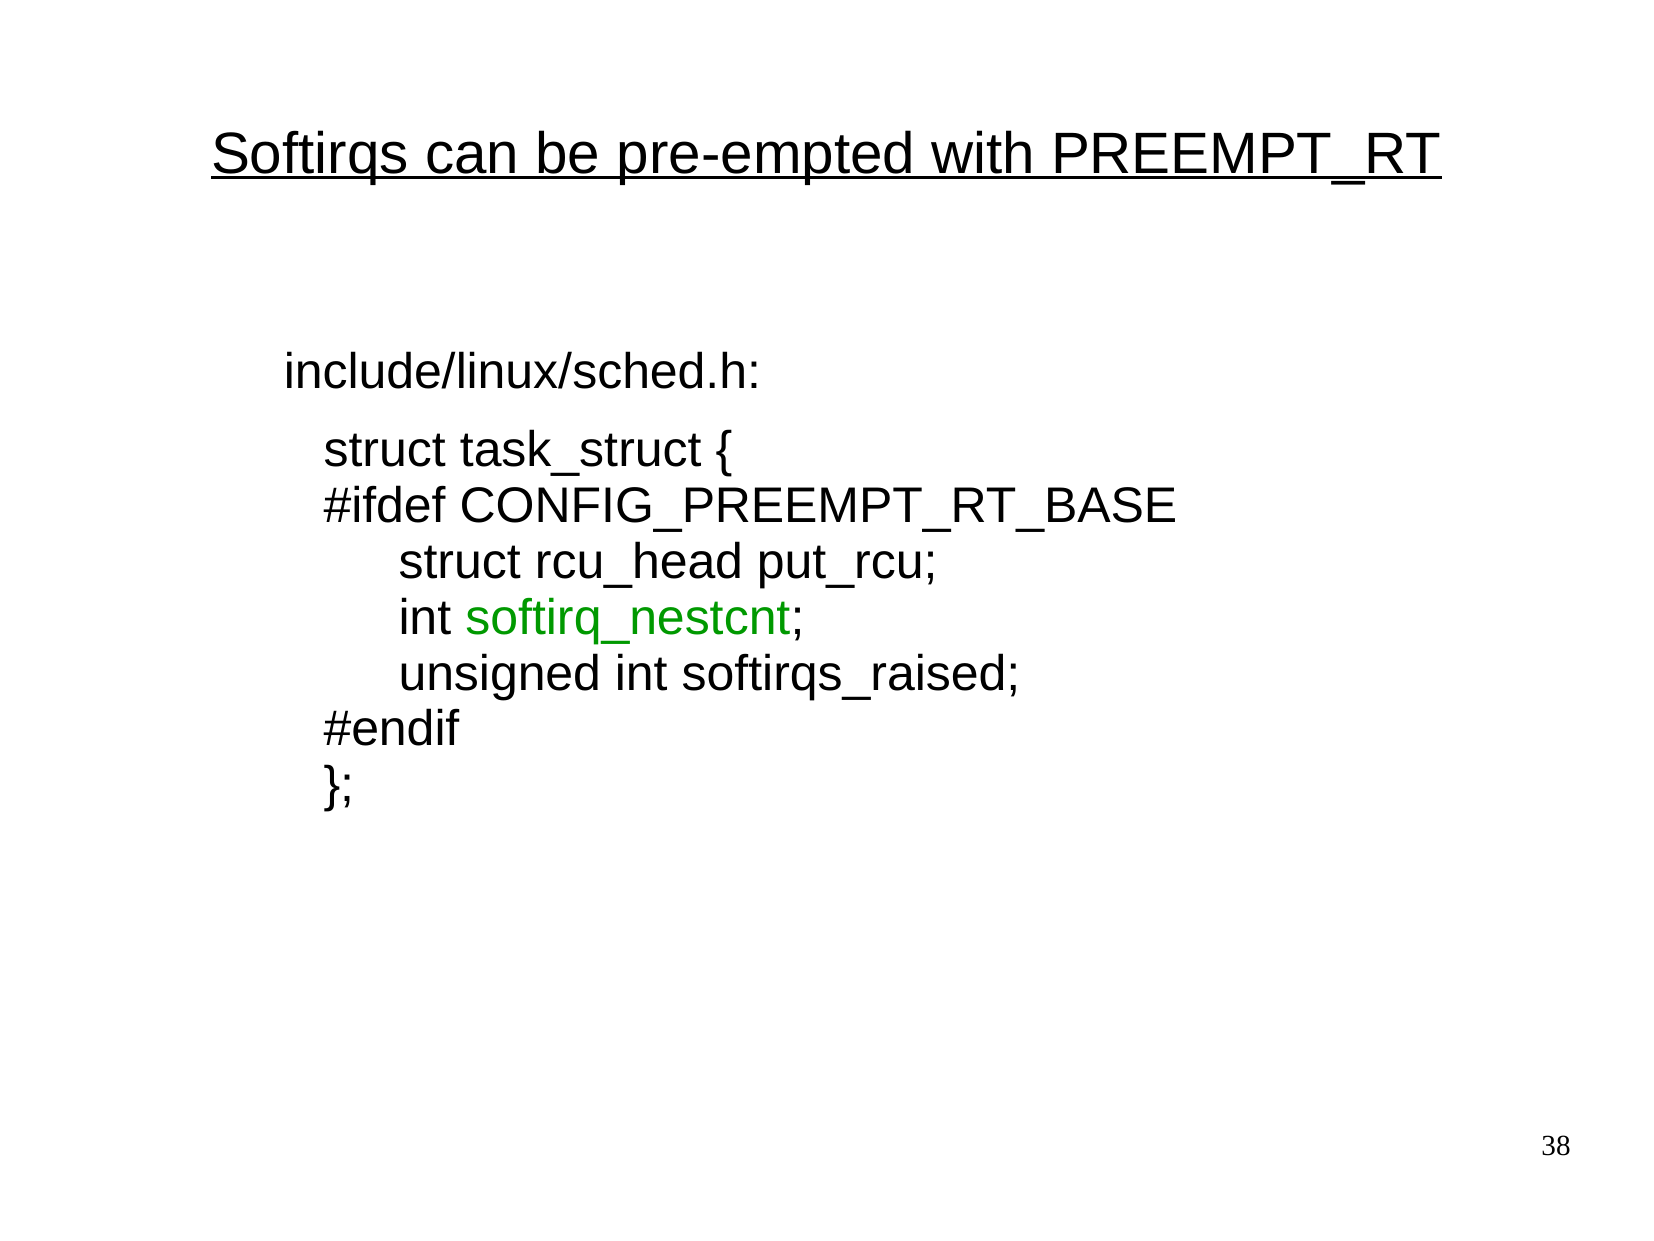

# Softirqs can be pre-empted with PREEMPT_RT
 include/linux/sched.h:
struct task_struct {
#ifdef CONFIG_PREEMPT_RT_BASE
	struct rcu_head put_rcu;
	int softirq_nestcnt;
	unsigned int softirqs_raised;
#endif
};
38